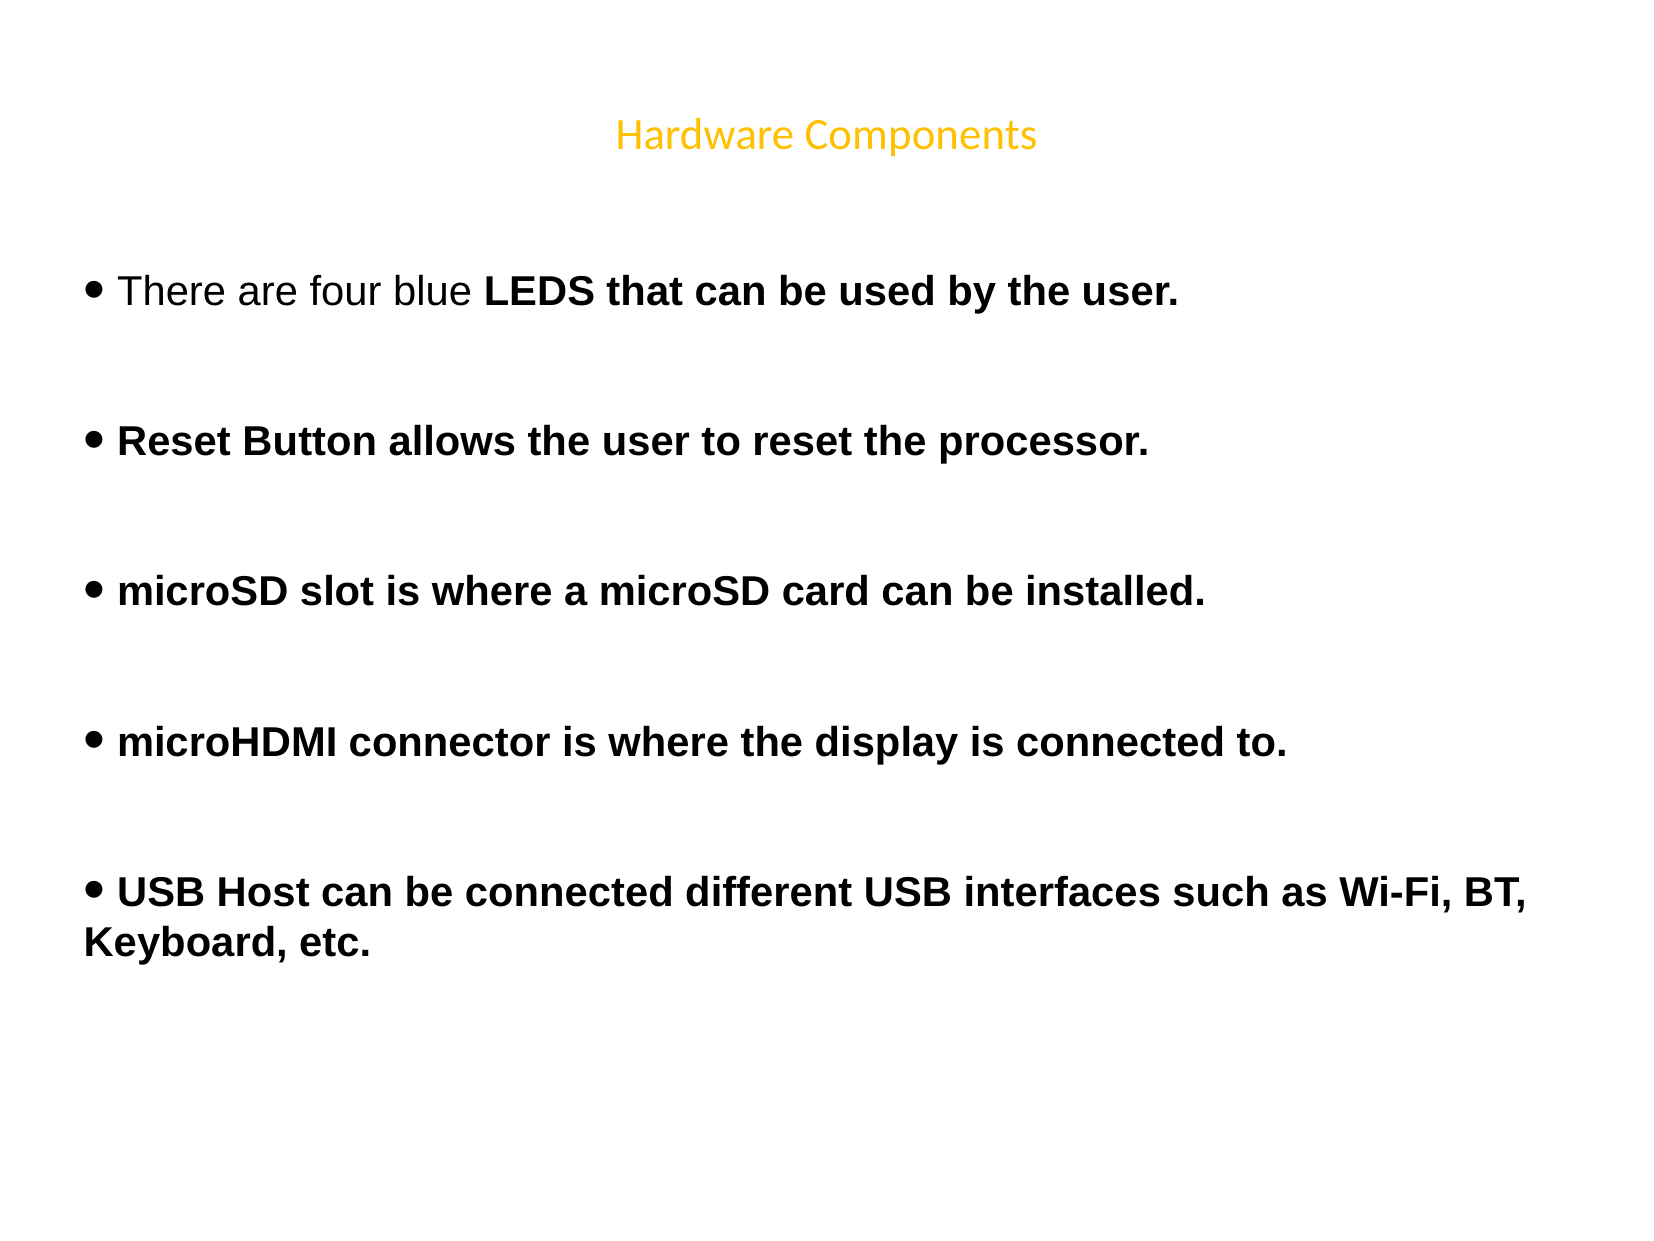

# Hardware Components
 There are four blue LEDS that can be used by the user.
 Reset Button allows the user to reset the processor.
 microSD slot is where a microSD card can be installed.
 microHDMI connector is where the display is connected to.
 USB Host can be connected different USB interfaces such as Wi-Fi, BT, Keyboard, etc.